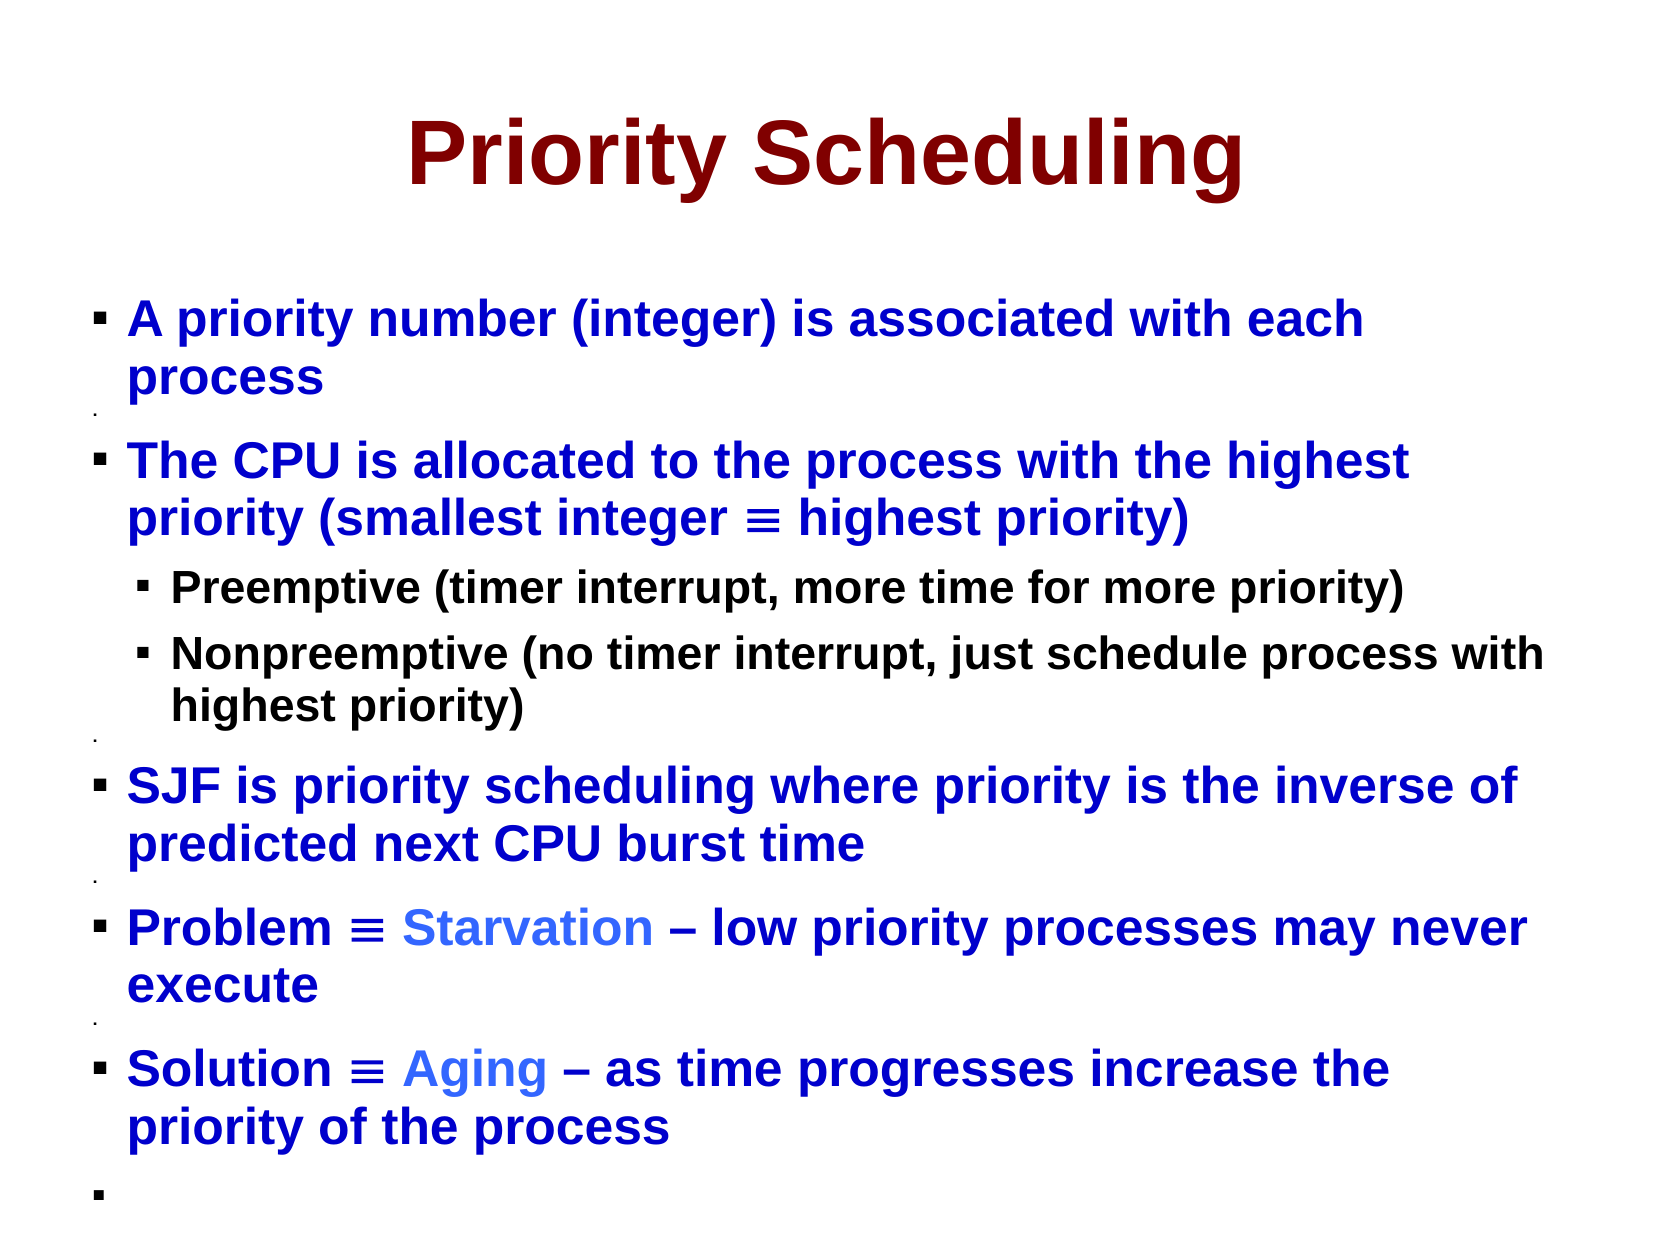

# Priority Scheduling
A priority number (integer) is associated with each process
The CPU is allocated to the process with the highest priority (smallest integer  highest priority)
Preemptive (timer interrupt, more time for more priority)
Nonpreemptive (no timer interrupt, just schedule process with highest priority)
SJF is priority scheduling where priority is the inverse of predicted next CPU burst time
Problem  Starvation – low priority processes may never execute
Solution  Aging – as time progresses increase the priority of the process